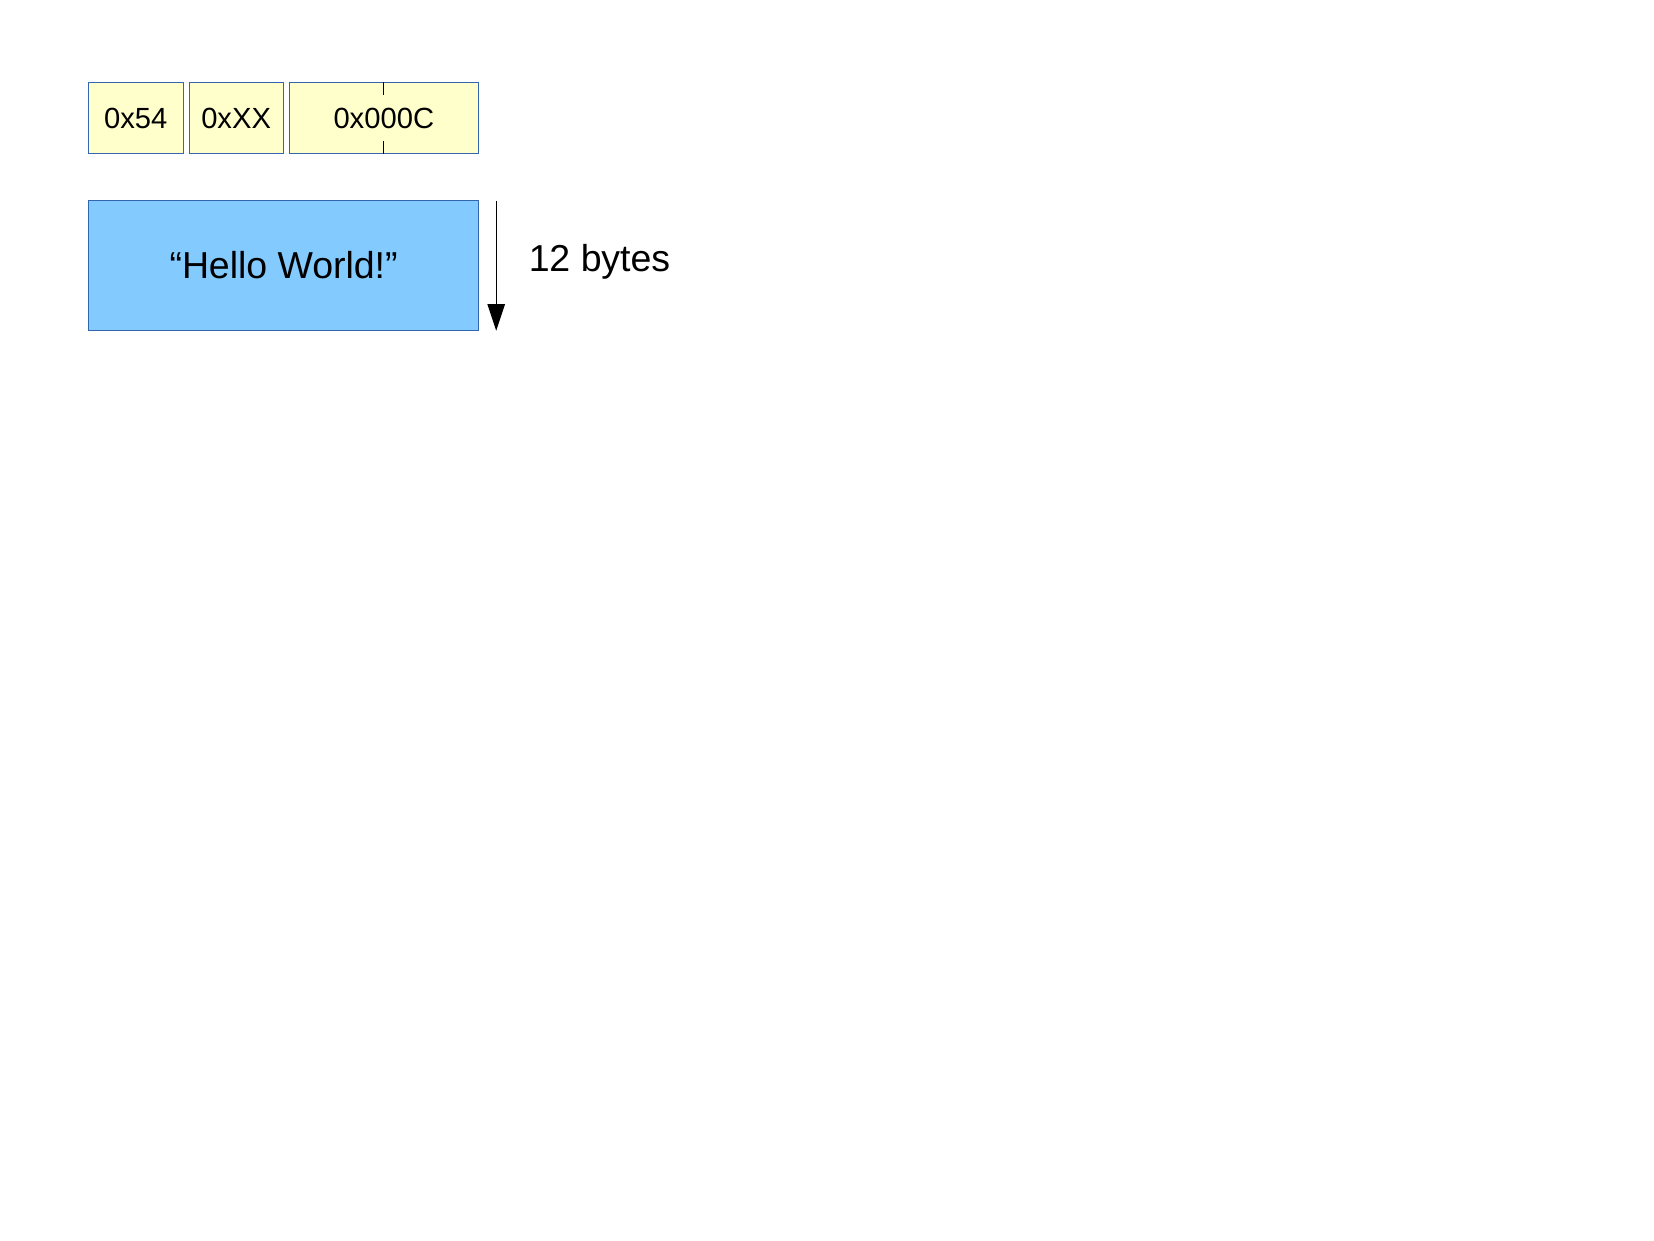

0x54
0xXX
0x000C
“Hello World!”
12 bytes